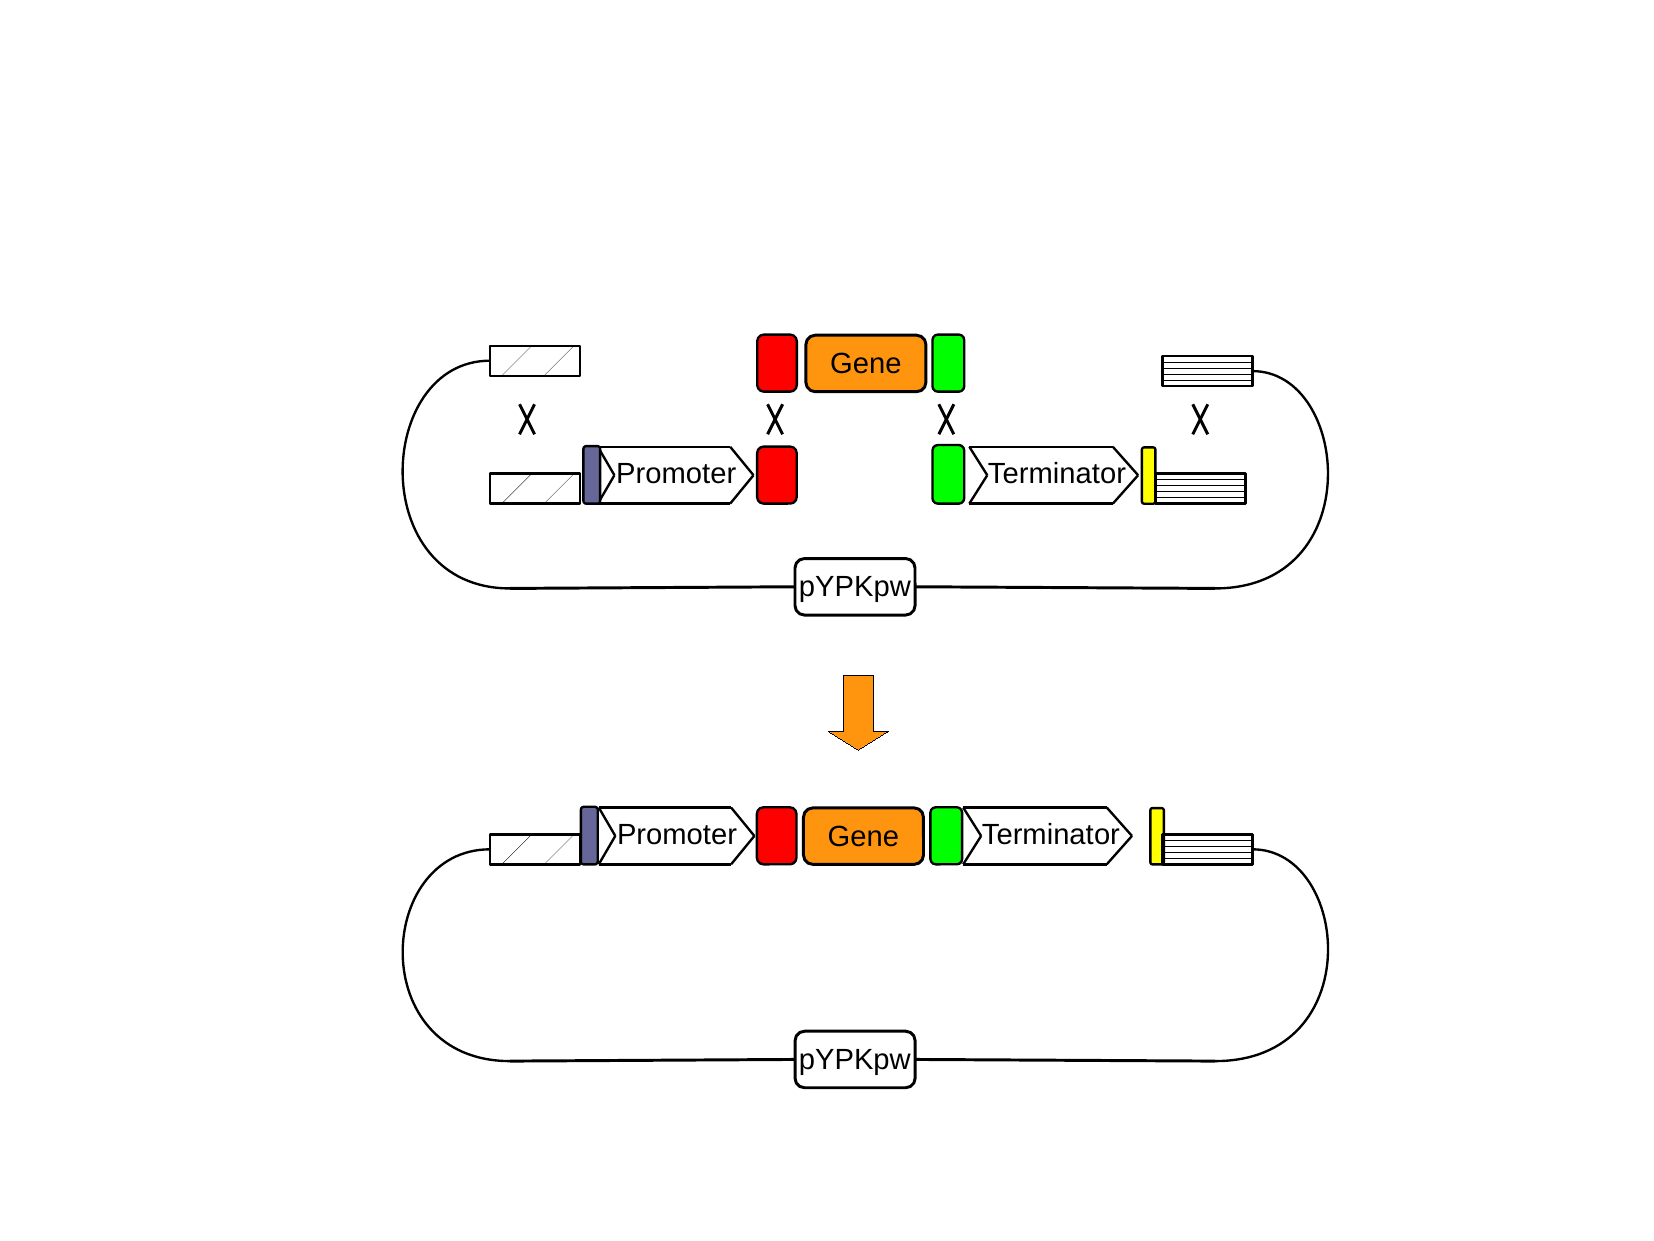

Gene
Promoter
Terminator
pYPKpw
Promoter
Terminator
Gene
pYPKpw